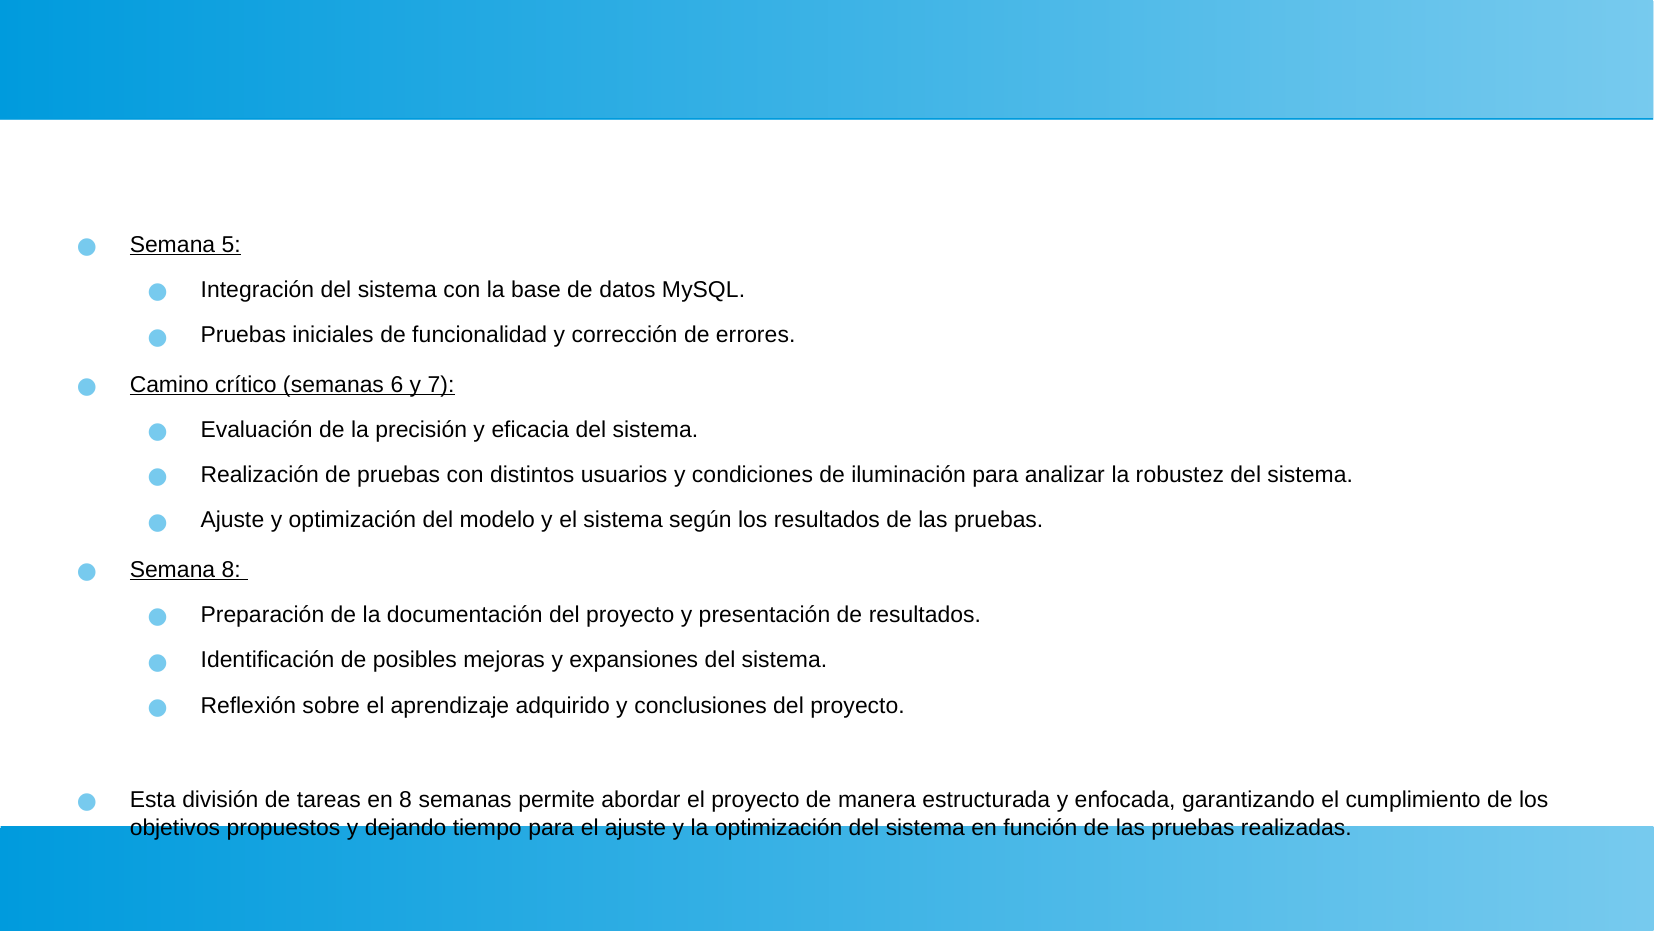

Semana 5:
Integración del sistema con la base de datos MySQL.
Pruebas iniciales de funcionalidad y corrección de errores.
Camino crítico (semanas 6 y 7):
Evaluación de la precisión y eficacia del sistema.
Realización de pruebas con distintos usuarios y condiciones de iluminación para analizar la robustez del sistema.
Ajuste y optimización del modelo y el sistema según los resultados de las pruebas.
Semana 8:
Preparación de la documentación del proyecto y presentación de resultados.
Identificación de posibles mejoras y expansiones del sistema.
Reflexión sobre el aprendizaje adquirido y conclusiones del proyecto.
Esta división de tareas en 8 semanas permite abordar el proyecto de manera estructurada y enfocada, garantizando el cumplimiento de los objetivos propuestos y dejando tiempo para el ajuste y la optimización del sistema en función de las pruebas realizadas.